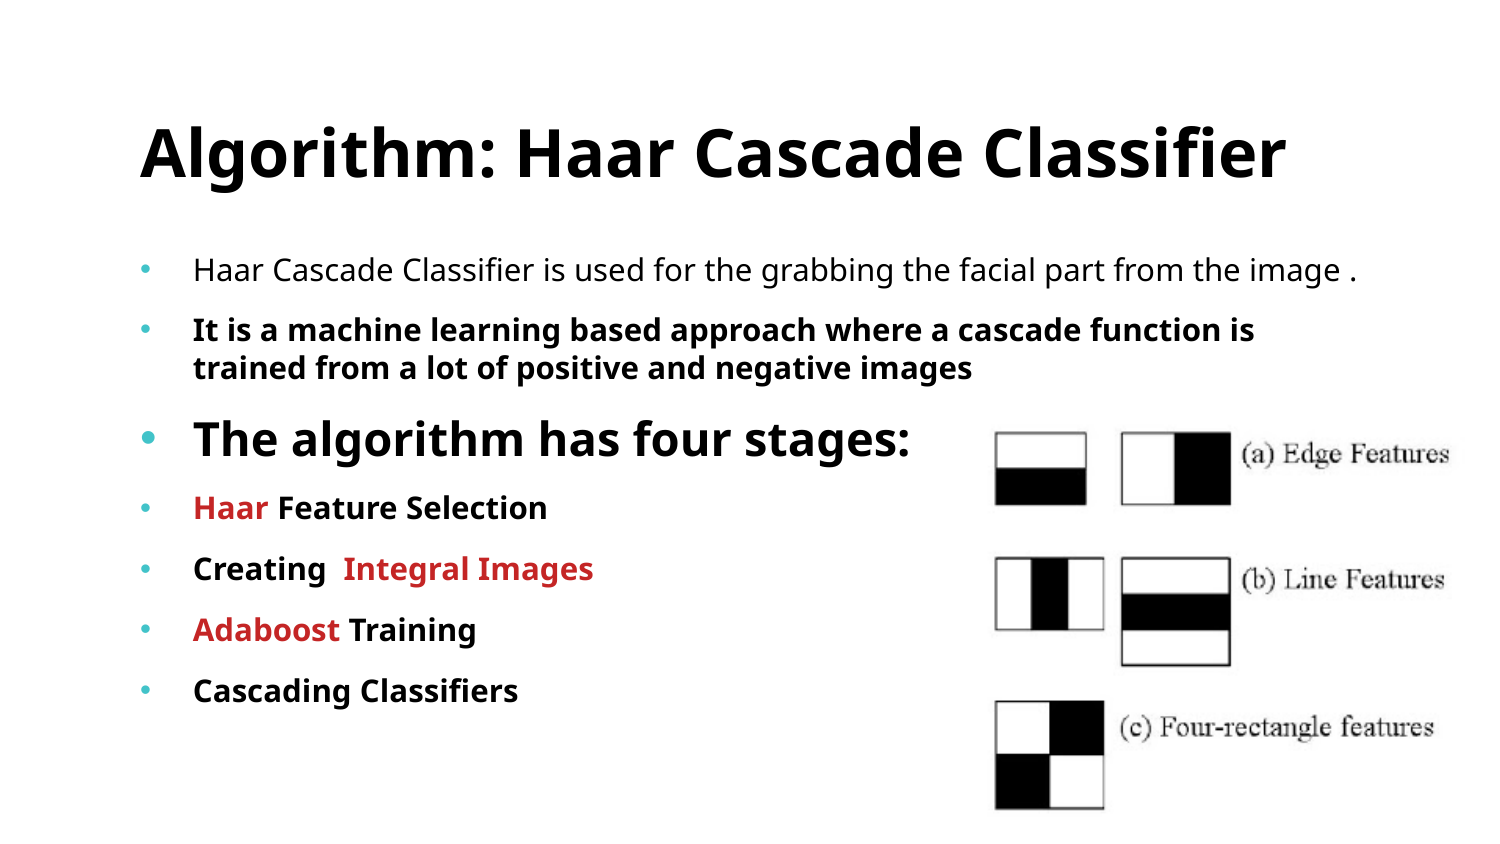

# Algorithm: Haar Cascade Classifier
Haar Cascade Classifier is used for the grabbing the facial part from the image .
It is a machine learning based approach where a cascade function is trained from a lot of positive and negative images
The algorithm has four stages:
Haar Feature Selection
Creating  Integral Images
Adaboost Training
Cascading Classifiers